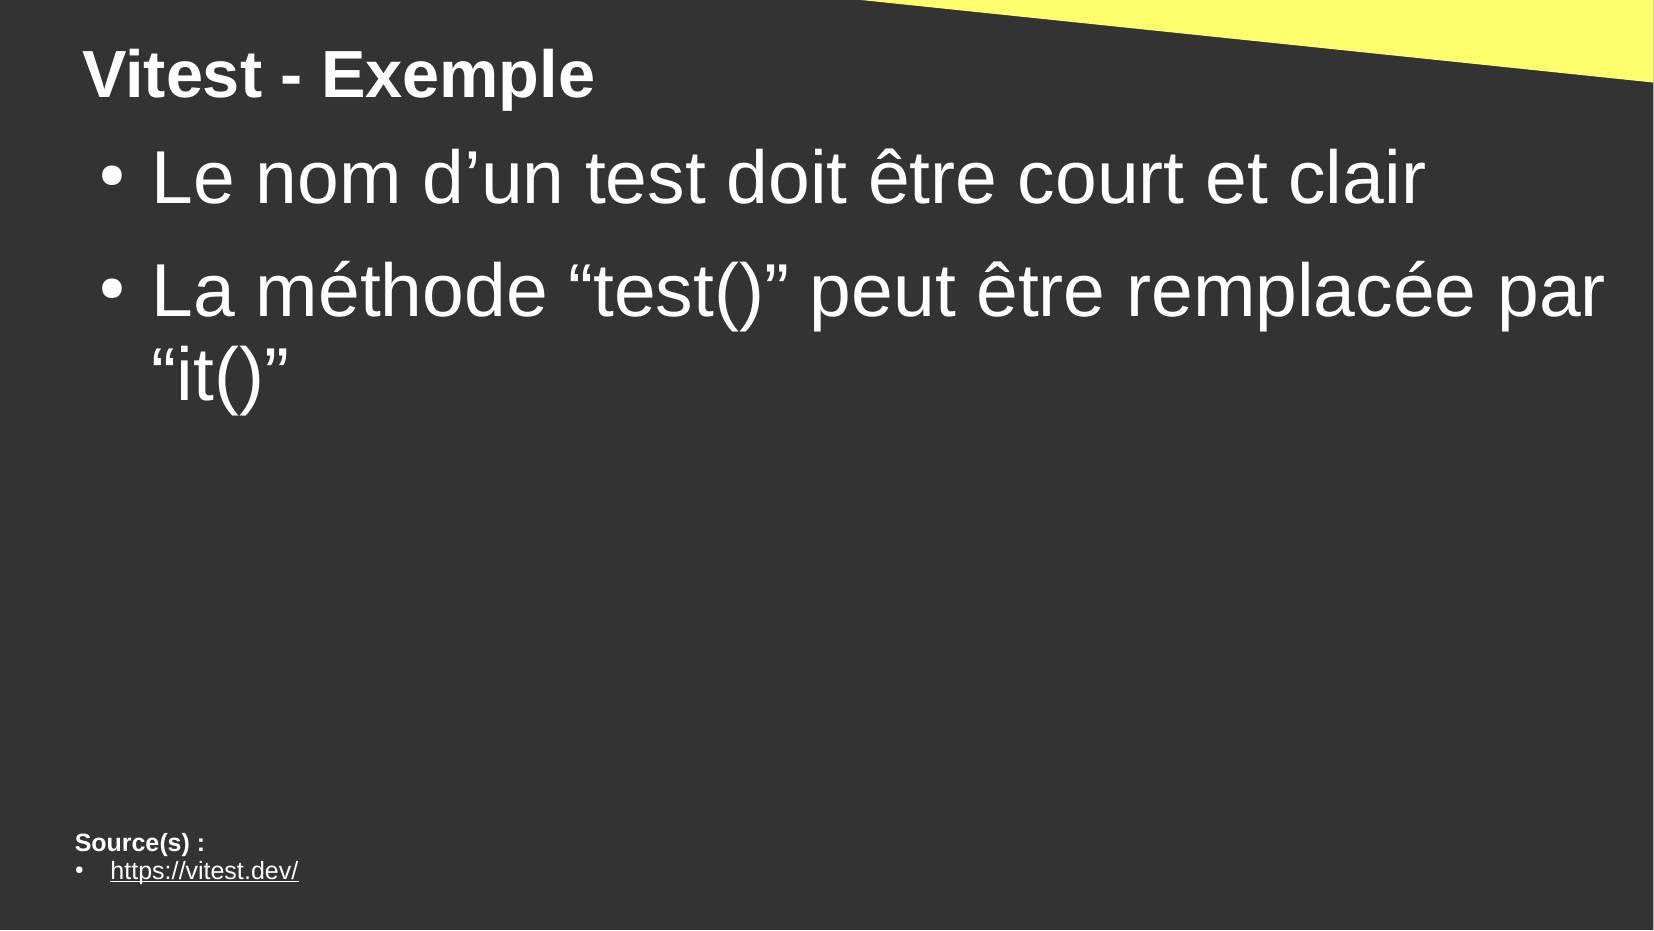

# Vitest - Exemple
Le nom d’un test doit être court et clair
La méthode “test()” peut être remplacée par “it()”
Source(s) :
https://vitest.dev/